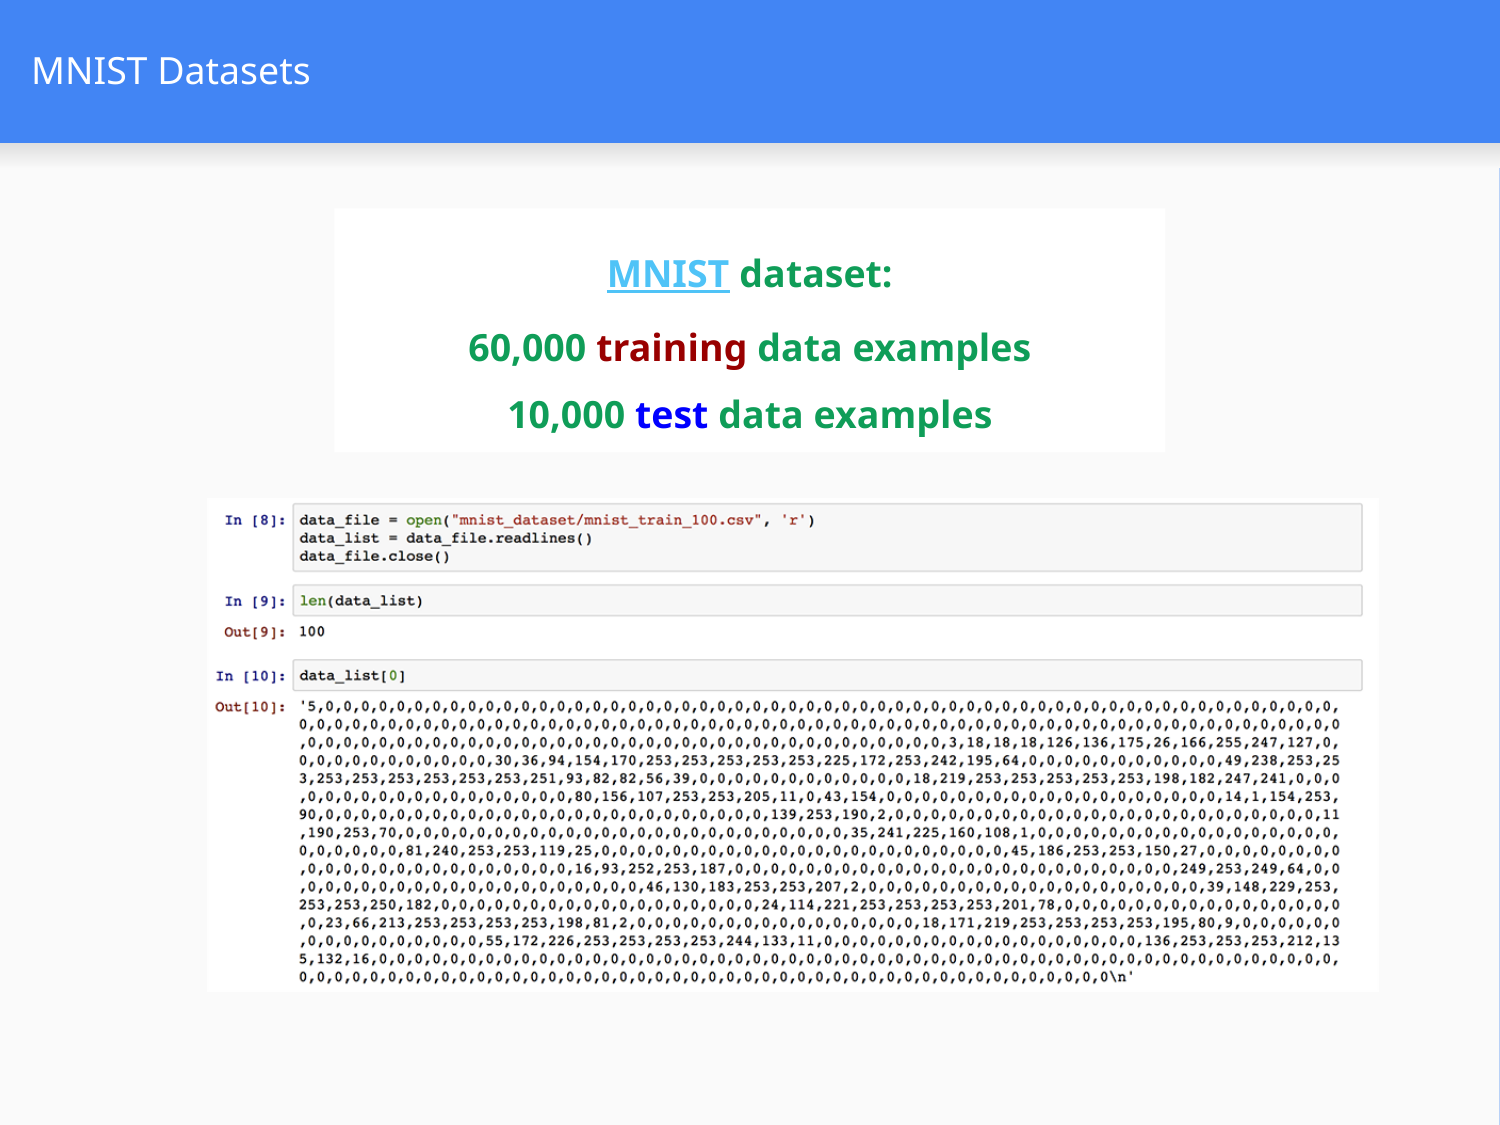

# MNIST Datasets
MNIST dataset:
60,000 training data examples
10,000 test data examples